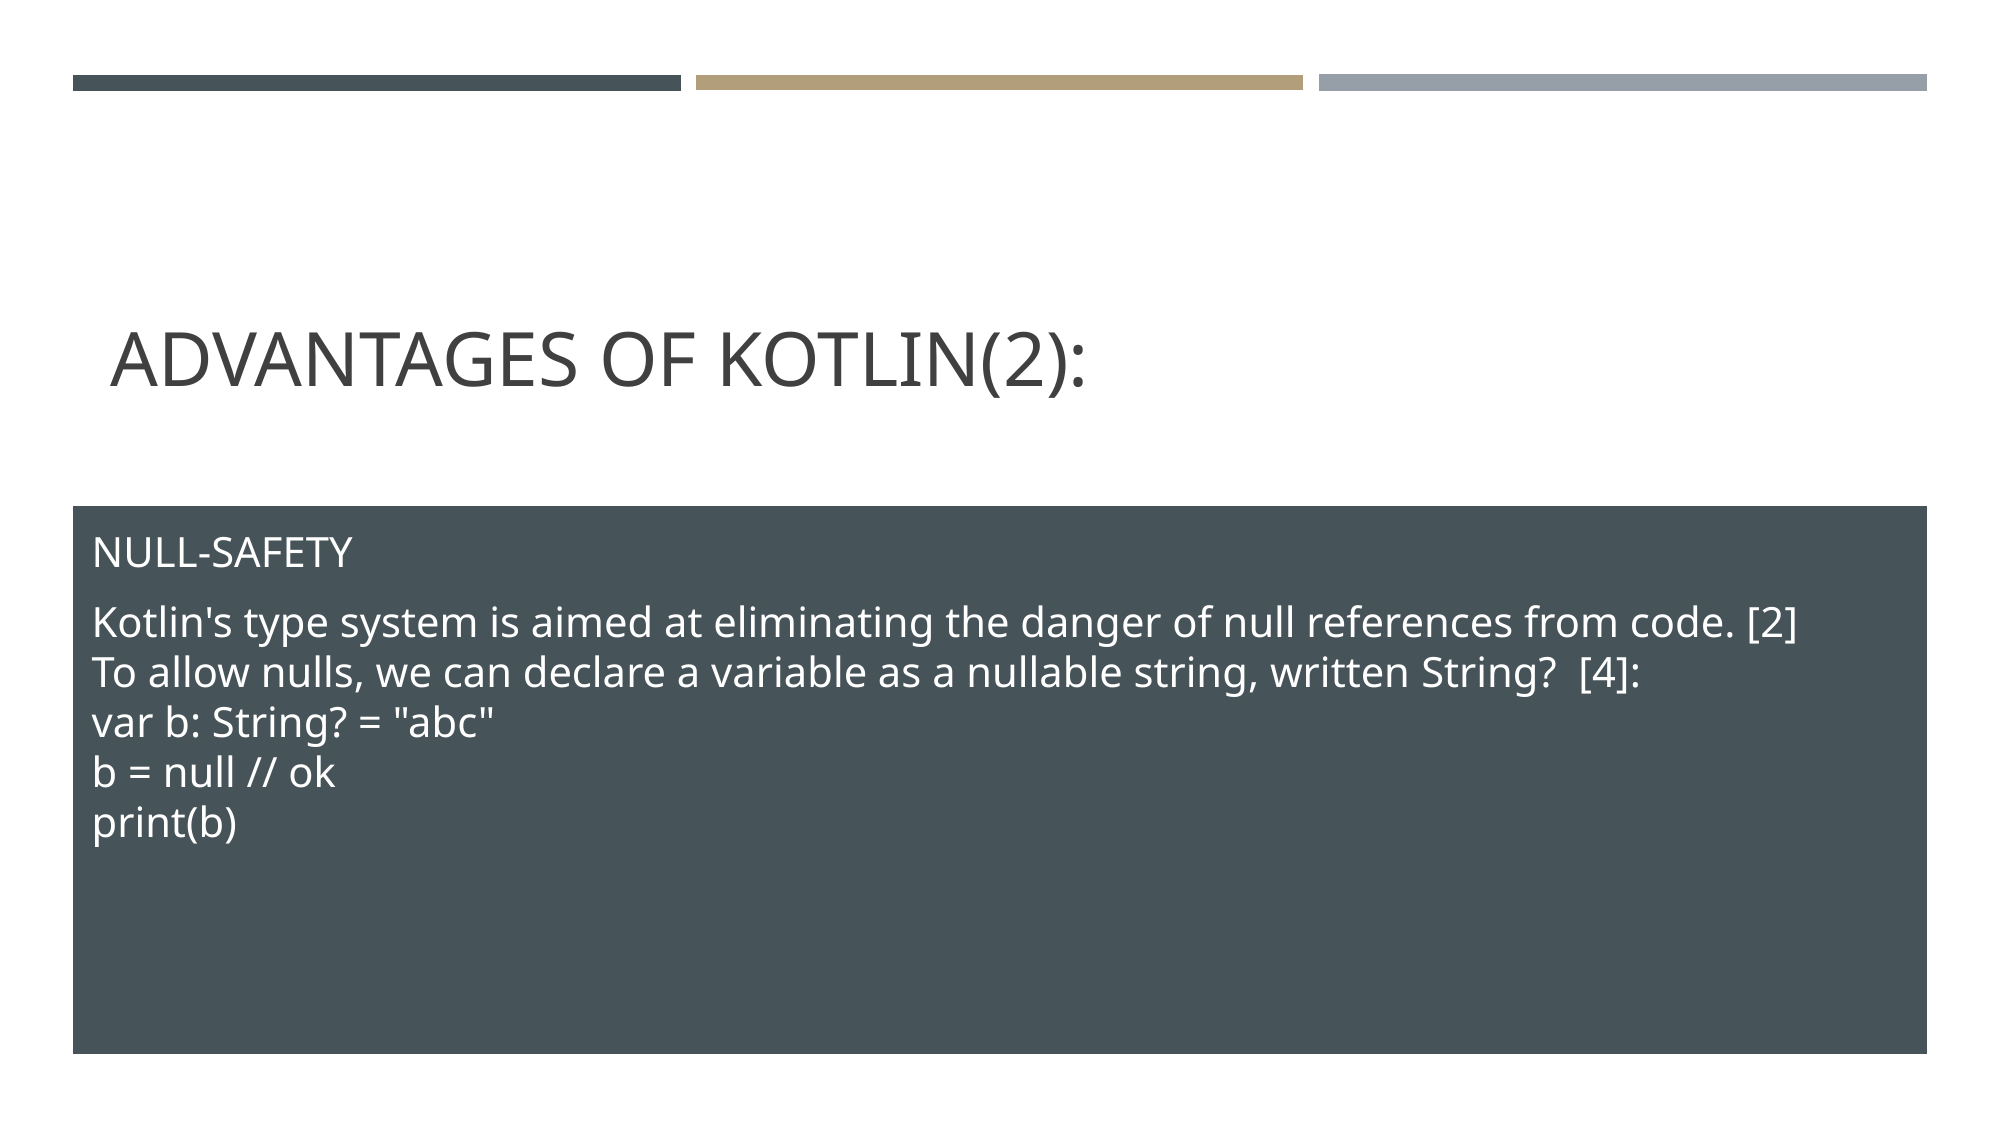

# Advantages of kotlin(2):
Null-safety
Kotlin's type system is aimed at eliminating the danger of null references from code. [2]
To allow nulls, we can declare a variable as a nullable string, written String? [4]:
var b: String? = "abc"
b = null // ok
print(b)